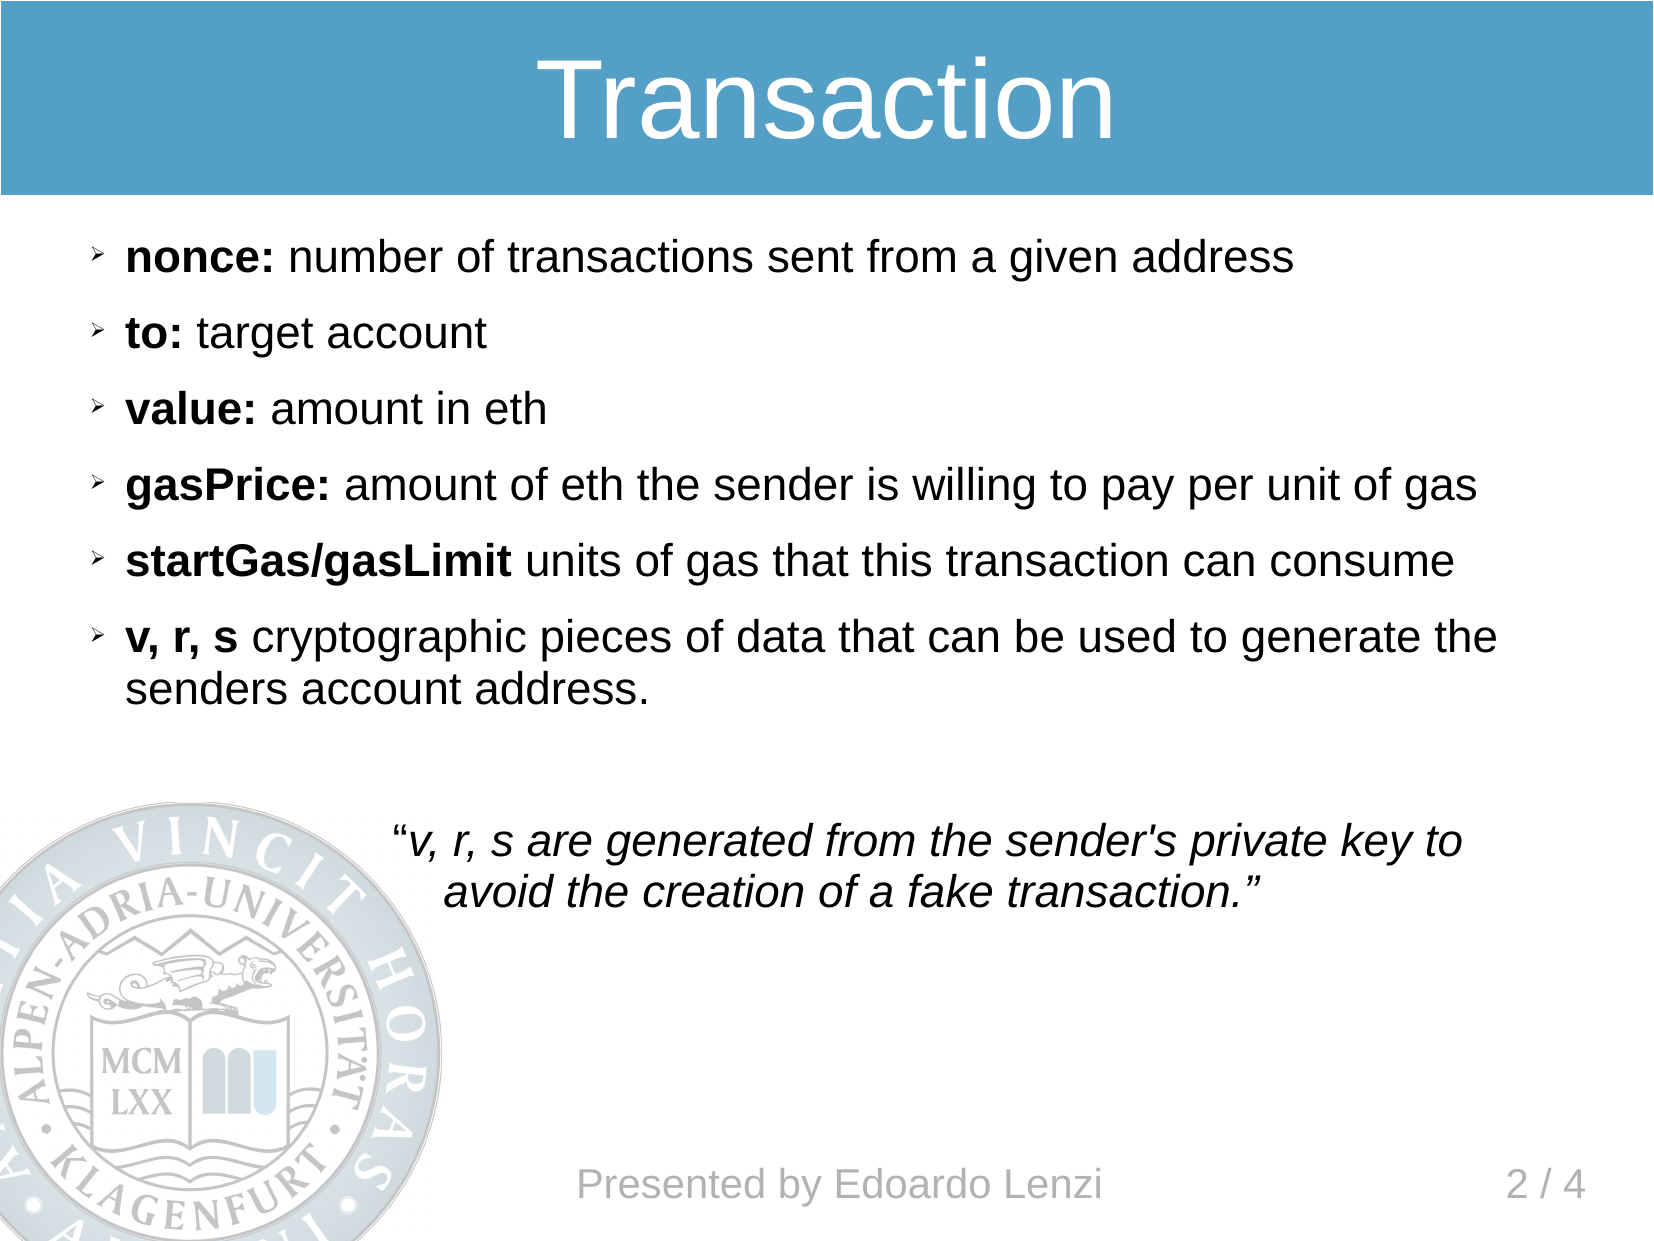

Transaction
nonce: number of transactions sent from a given address
to: target account
value: amount in eth
gasPrice: amount of eth the sender is willing to pay per unit of gas
startGas/gasLimit units of gas that this transaction can consume
v, r, s cryptographic pieces of data that can be used to generate the senders account address.
 “v, r, s are generated from the sender's private key to avoid the creation of a fake transaction.”
# Presented by Edoardo Lenzi 2 / 4